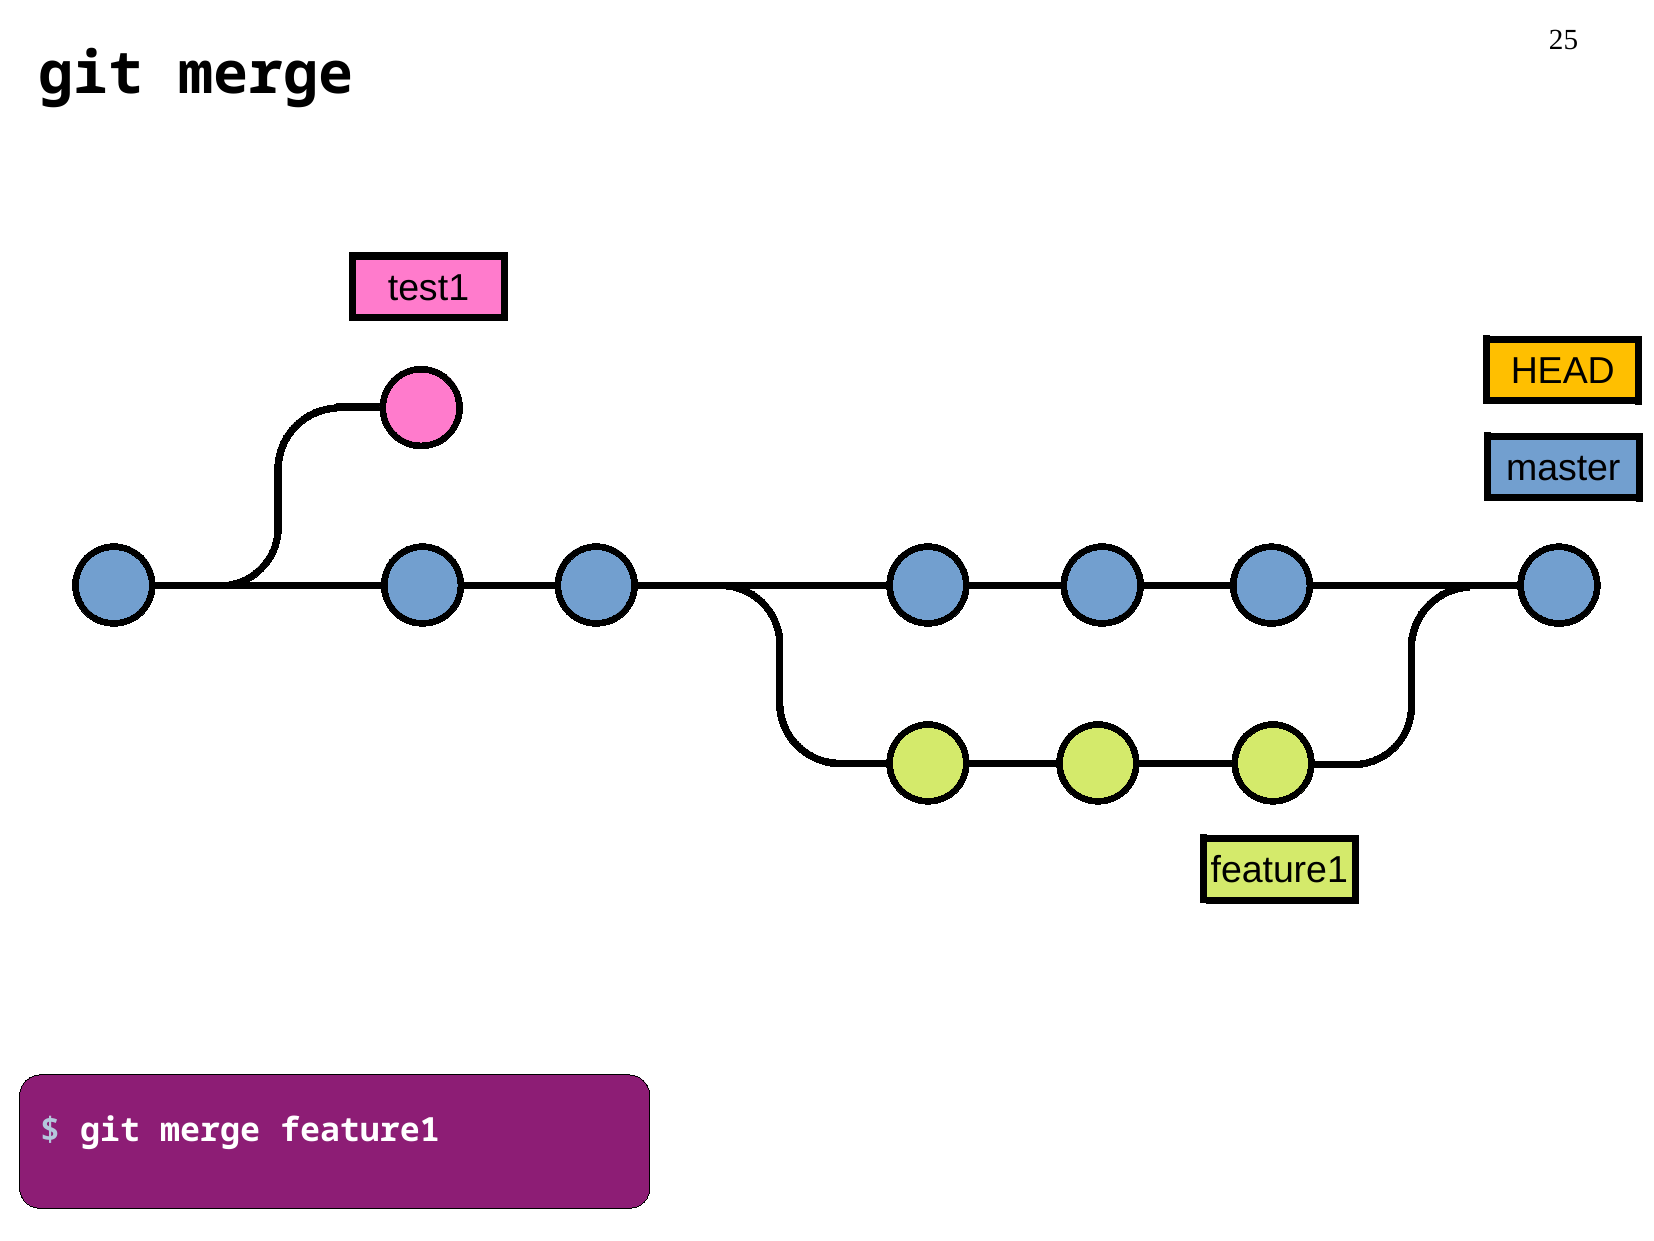

25
git merge
test1
HEAD
master
feature1
$ git merge feature1